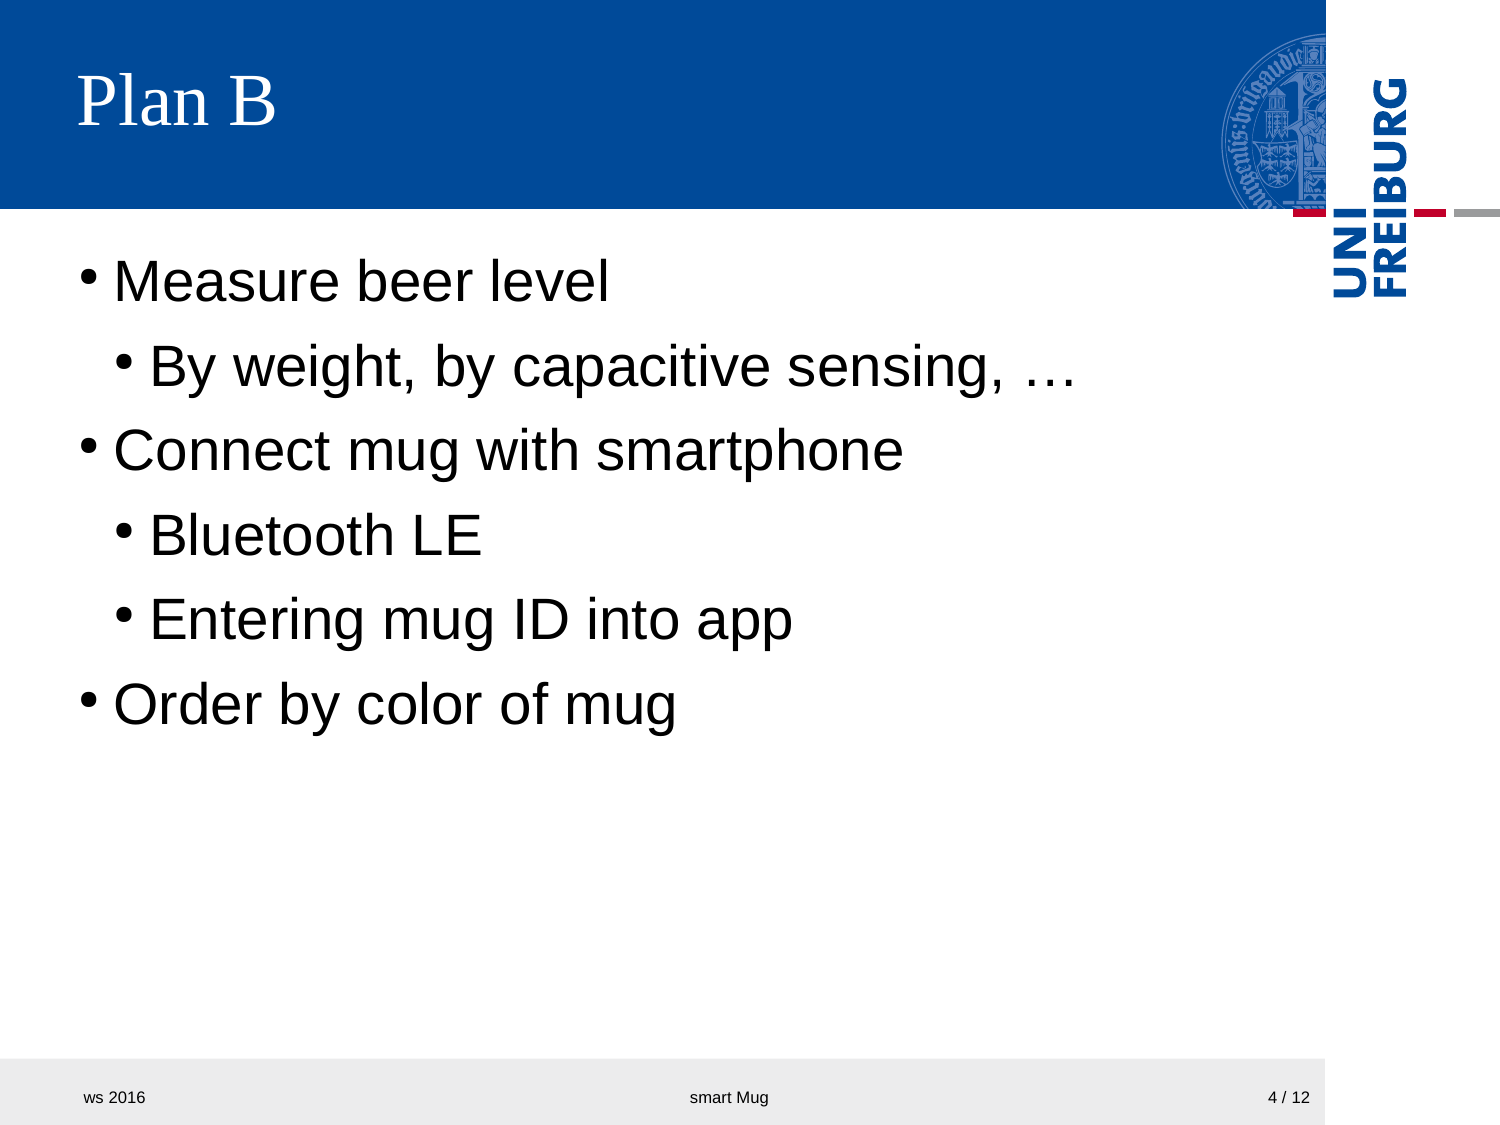

# Plan B
Measure beer level
By weight, by capacitive sensing, …
Connect mug with smartphone
Bluetooth LE
Entering mug ID into app
Order by color of mug